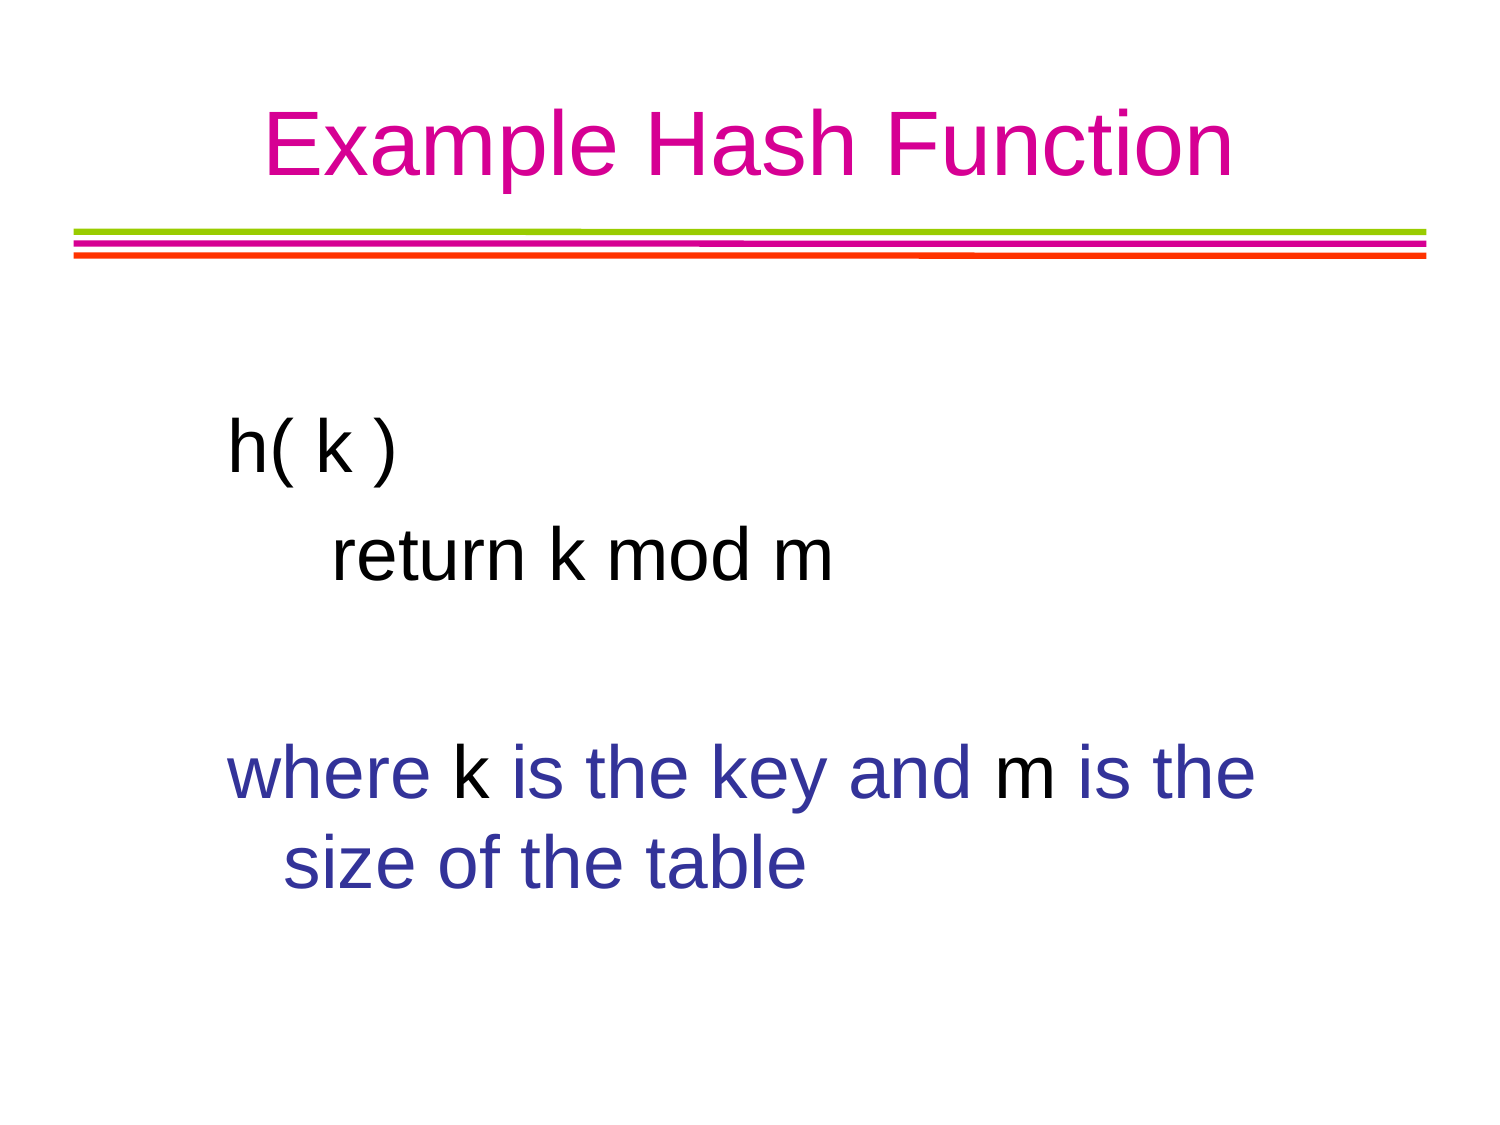

Example Hash Function
h( k )
 return k mod m
where k is the key and m is the size of the table